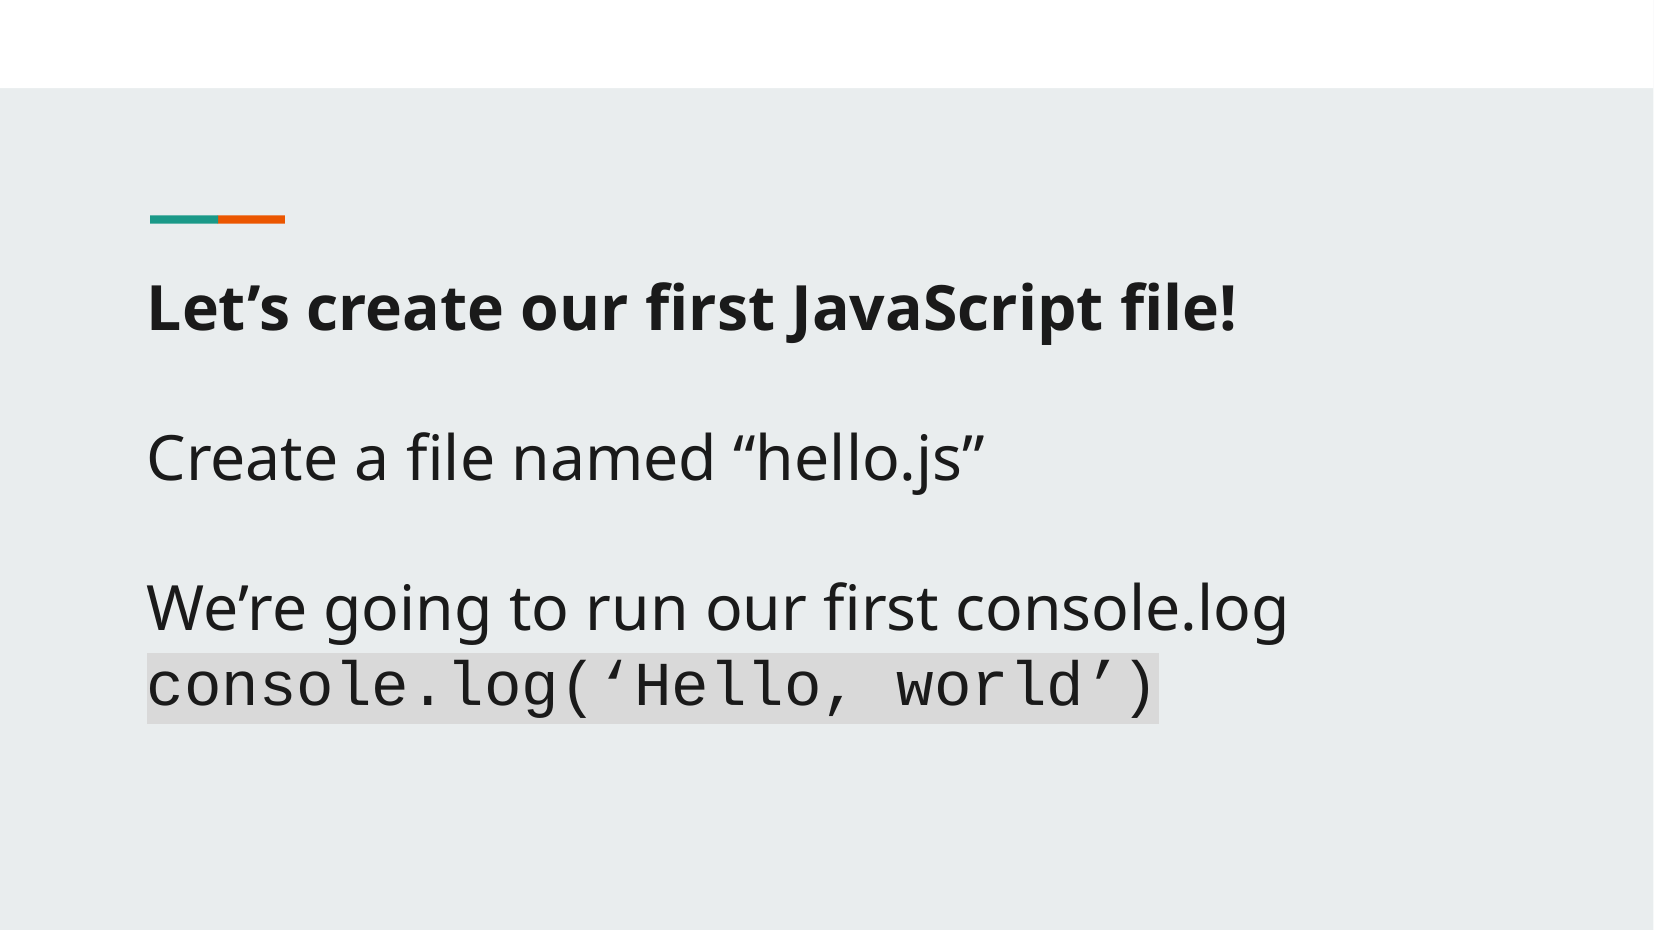

# Let’s create our first JavaScript file! Create a file named “hello.js” We’re going to run our first console.log console.log(‘Hello, world’)